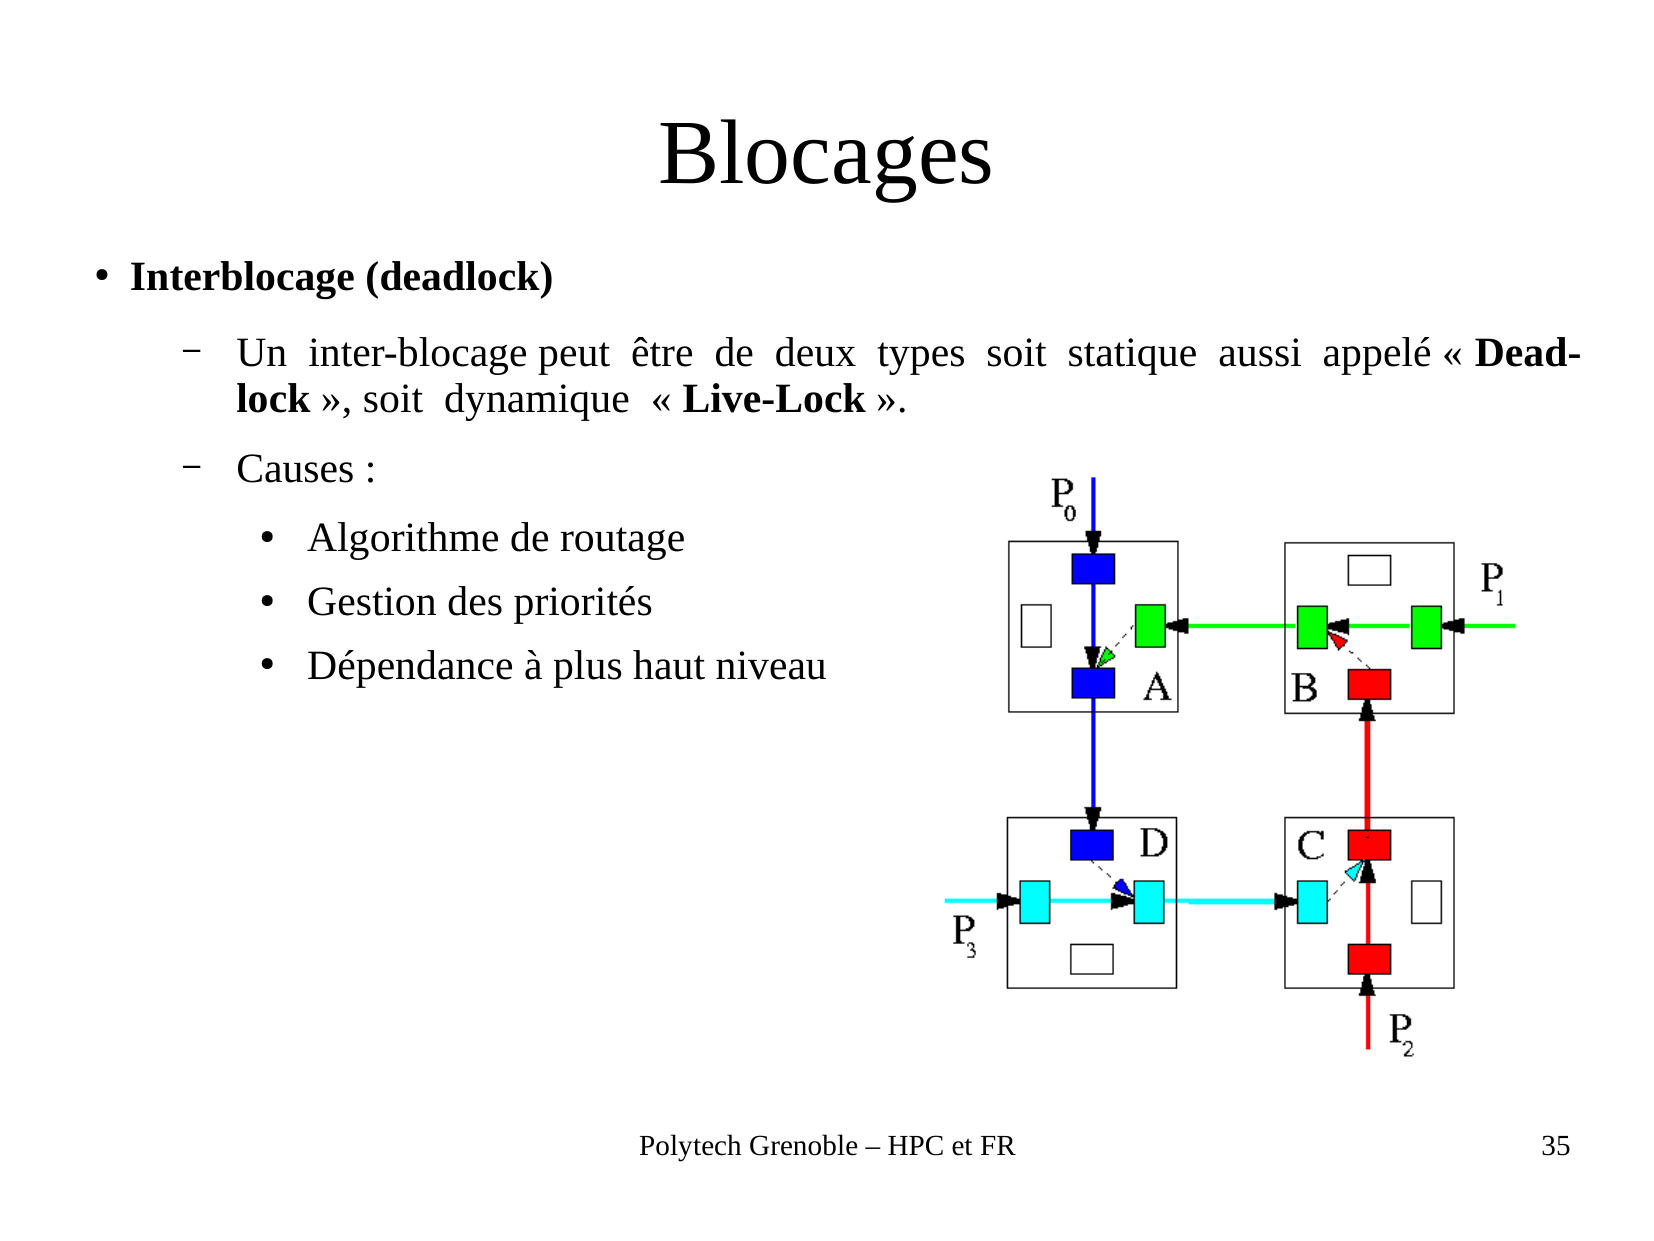

# Blocages
Interblocage (deadlock)
Un inter-blocage peut être de deux types soit statique aussi appelé « Dead-lock », soit dynamique « Live-Lock ».
Causes :
Algorithme de routage
Gestion des priorités
Dépendance à plus haut niveau
Matthieu PAYET
35